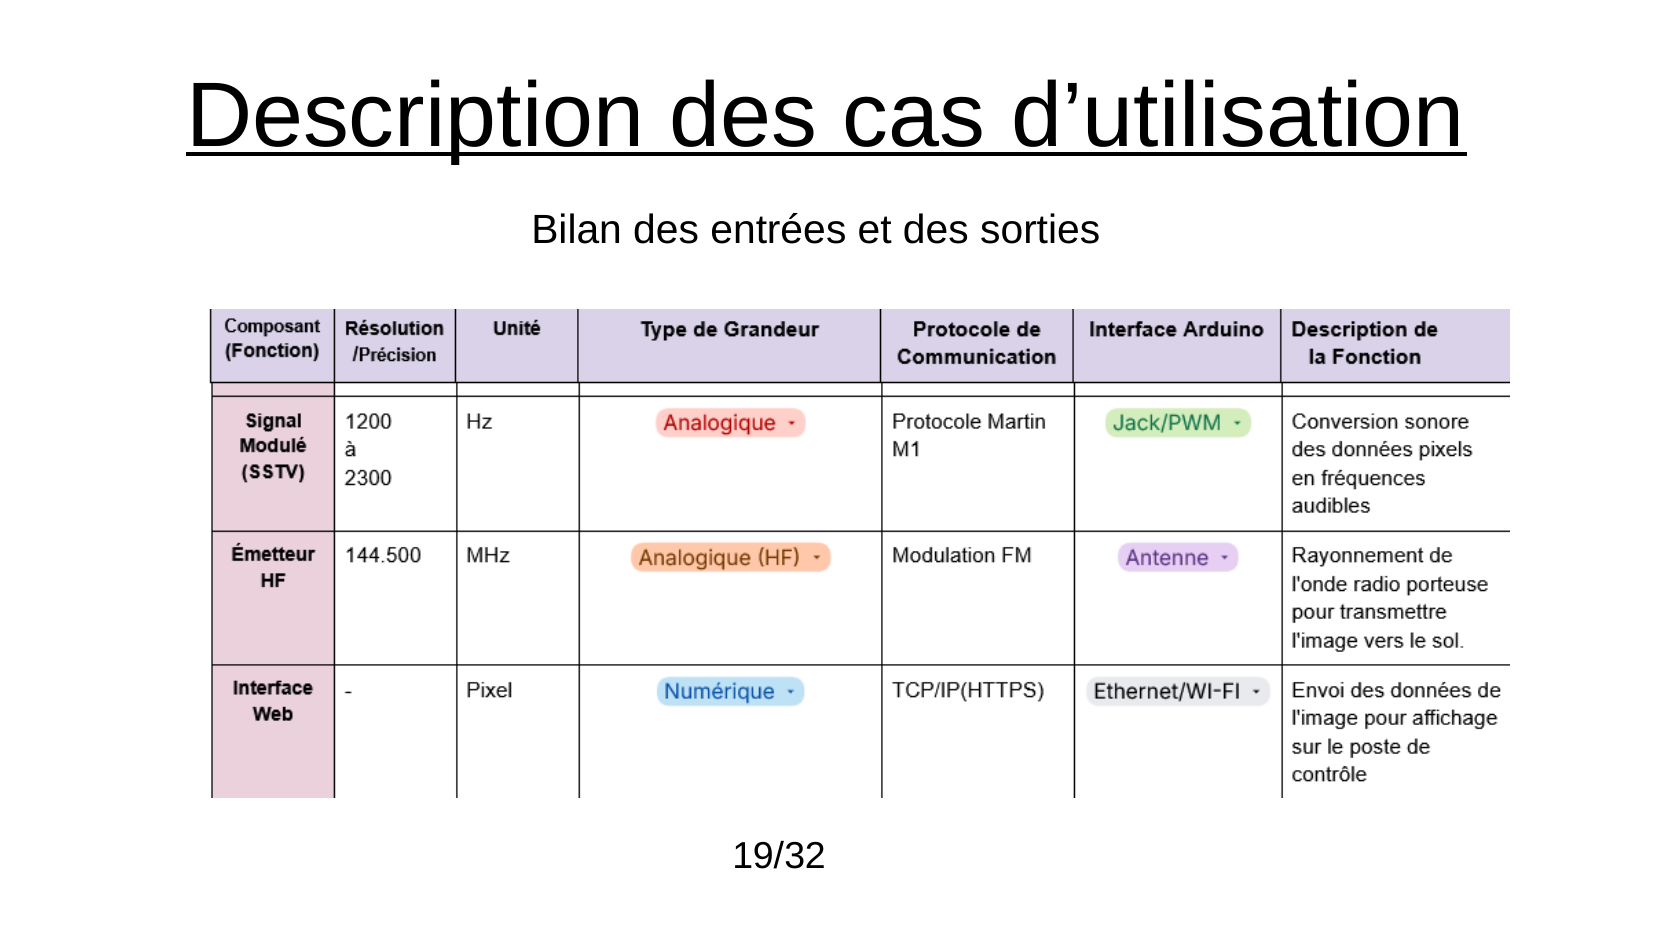

# Description des cas d’utilisation
Bilan des entrées et des sorties